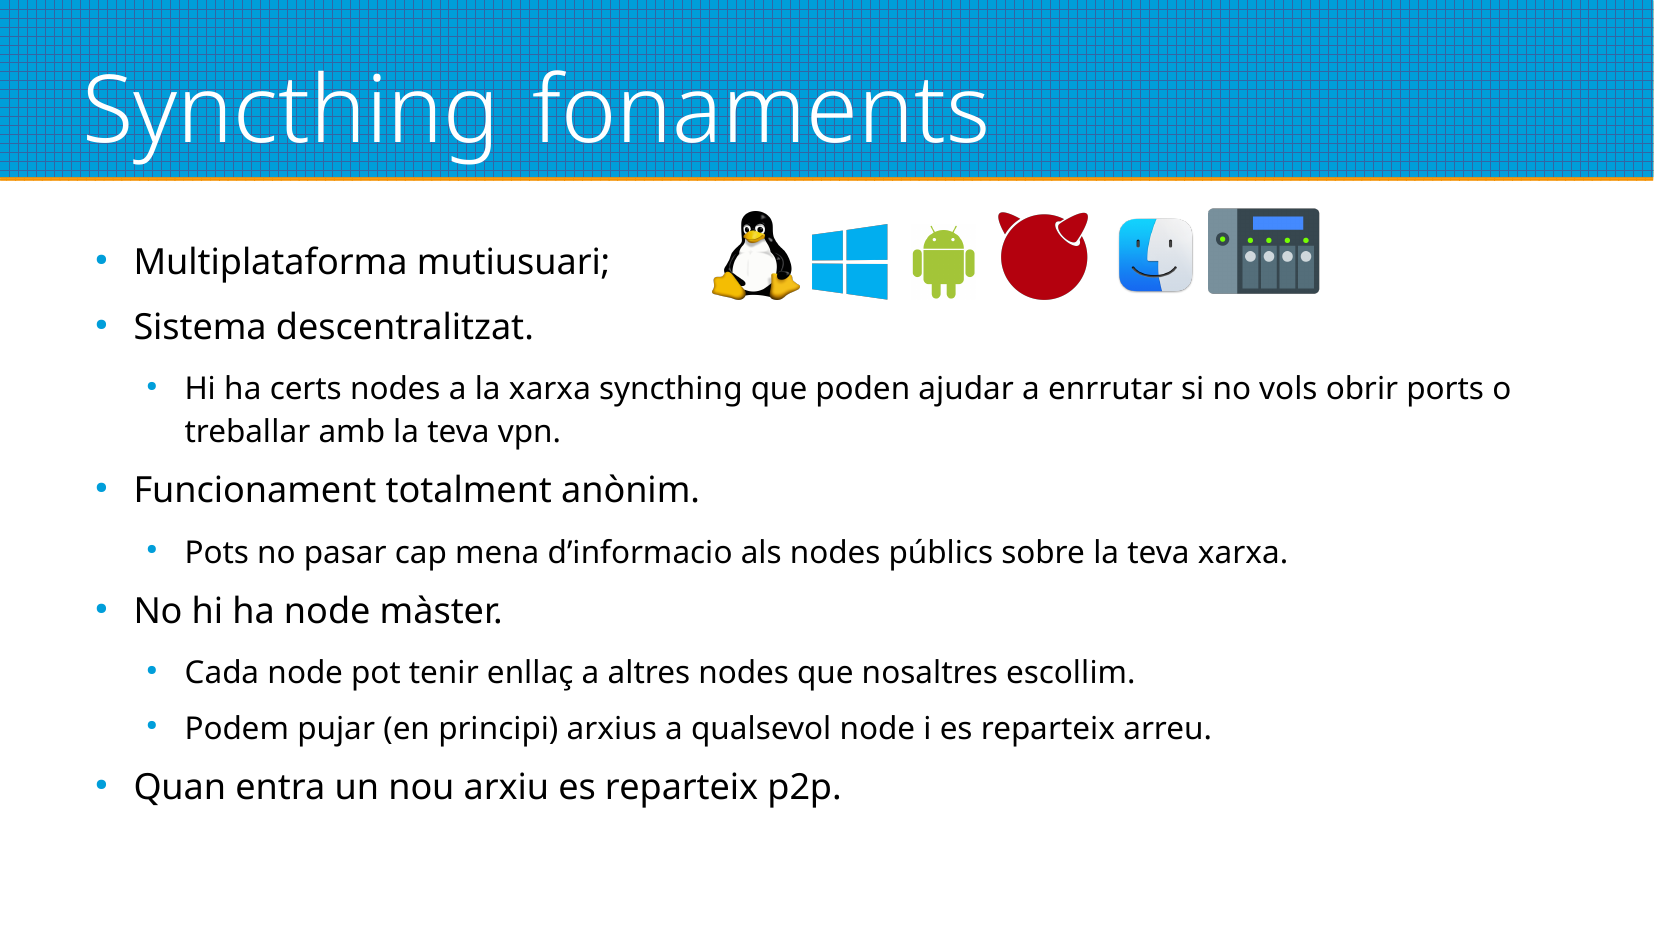

# Syncthing	fonaments
Multiplataforma mutiusuari;
Sistema descentralitzat.
Hi ha certs nodes a la xarxa syncthing que poden ajudar a enrrutar si no vols obrir ports o treballar amb la teva vpn.
Funcionament totalment anònim.
Pots no pasar cap mena d’informacio als nodes públics sobre la teva xarxa.
No hi ha node màster.
Cada node pot tenir enllaç a altres nodes que nosaltres escollim.
Podem pujar (en principi) arxius a qualsevol node i es reparteix arreu.
Quan entra un nou arxiu es reparteix p2p.